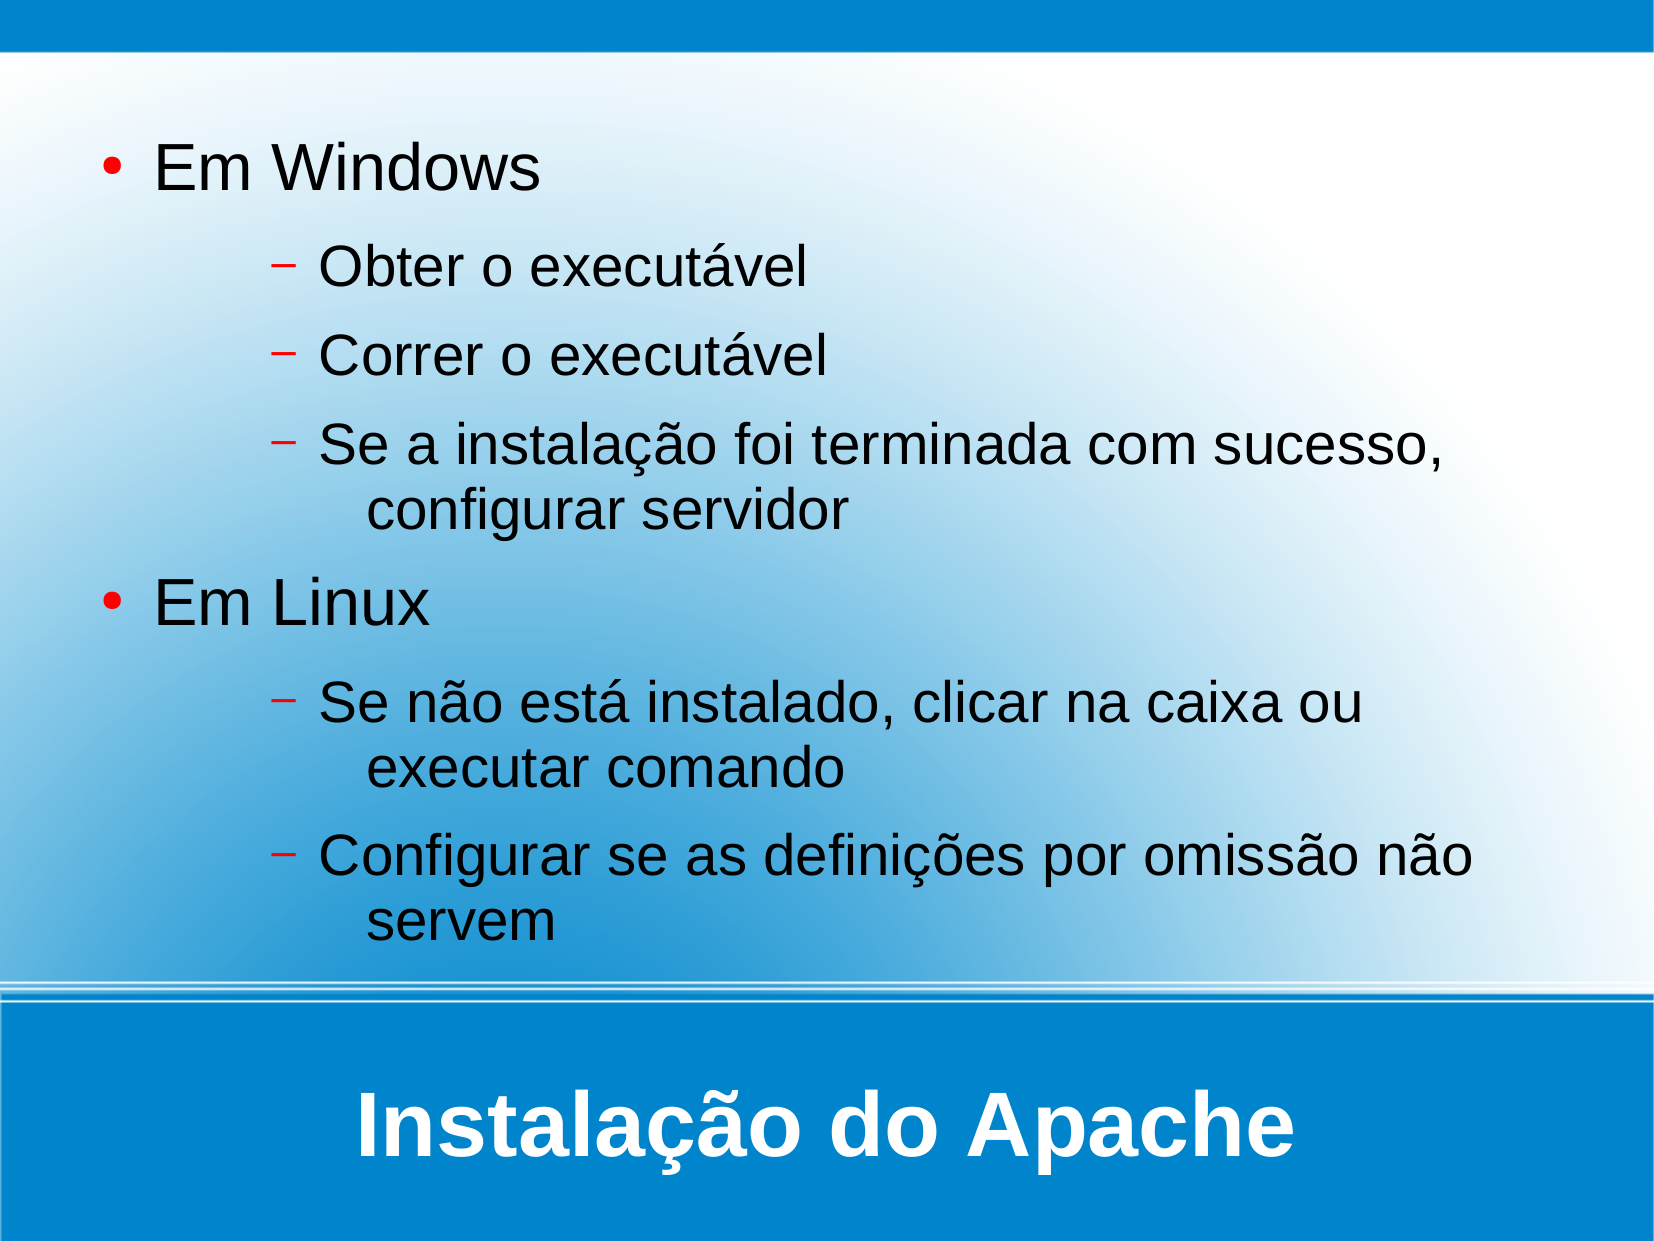

Em Windows
Obter o executável
Correr o executável
Se a instalação foi terminada com sucesso, configurar servidor
Em Linux
Se não está instalado, clicar na caixa ou executar comando
Configurar se as definições por omissão não servem
# Instalação do Apache